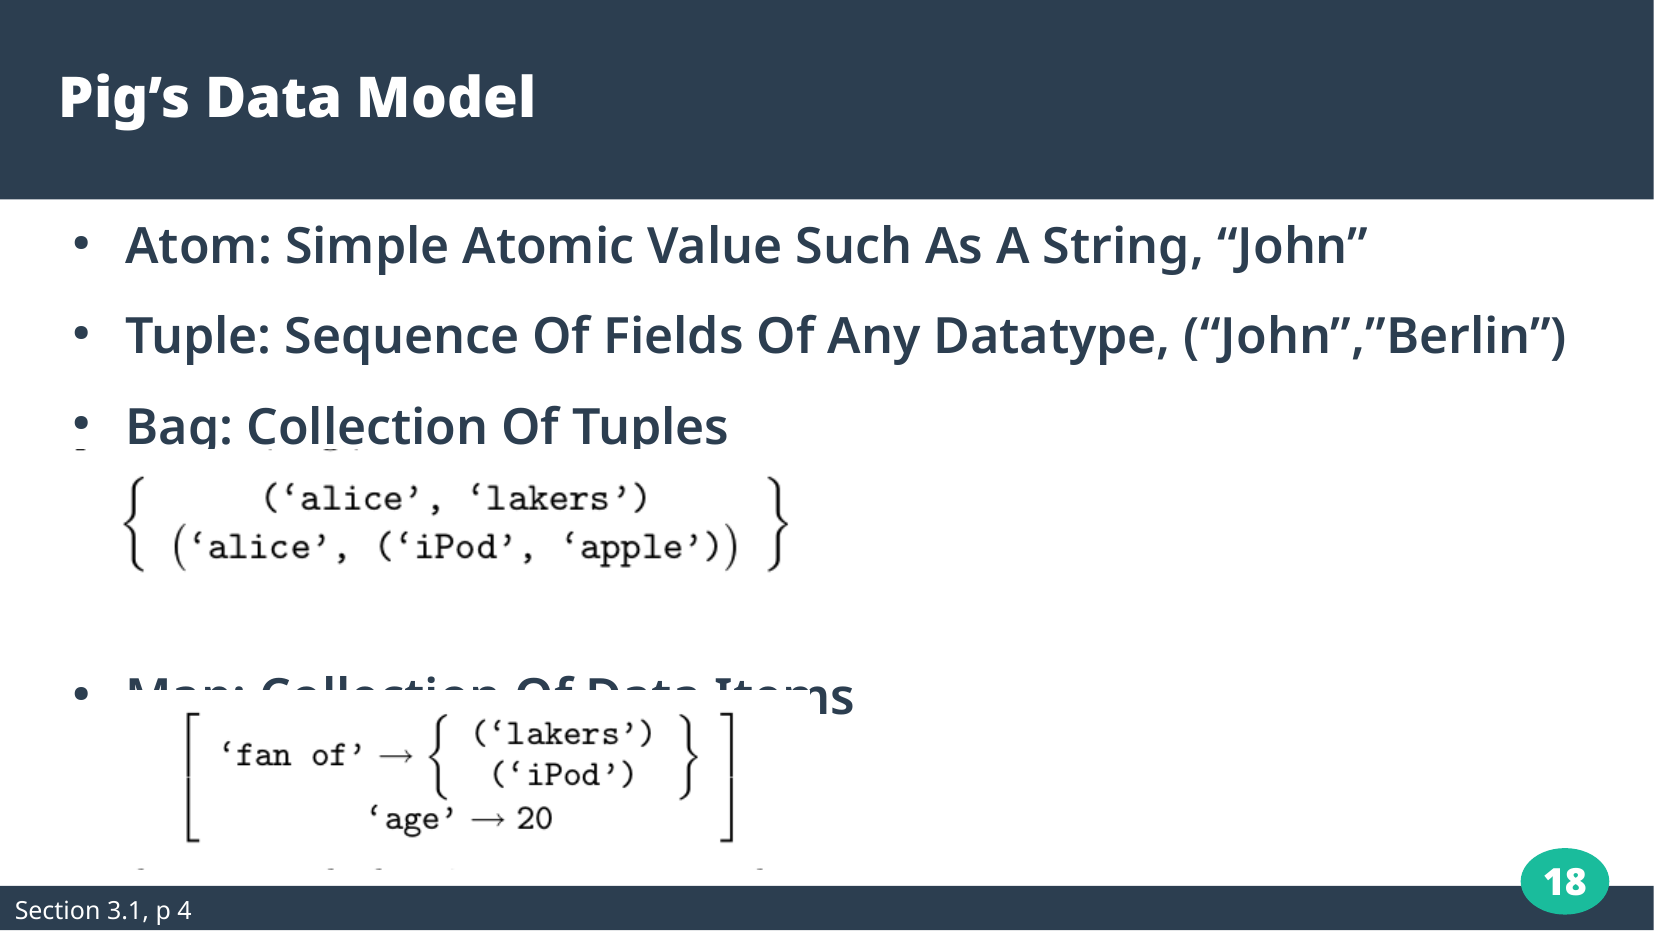

# Pig’s Data Model
Atom: Simple Atomic Value Such As A String, “John”
Tuple: Sequence Of Fields Of Any Datatype, (“John”,”Berlin”)
Bag: Collection Of Tuples
Map: Collection Of Data Items
18
Section 3.1, p 4